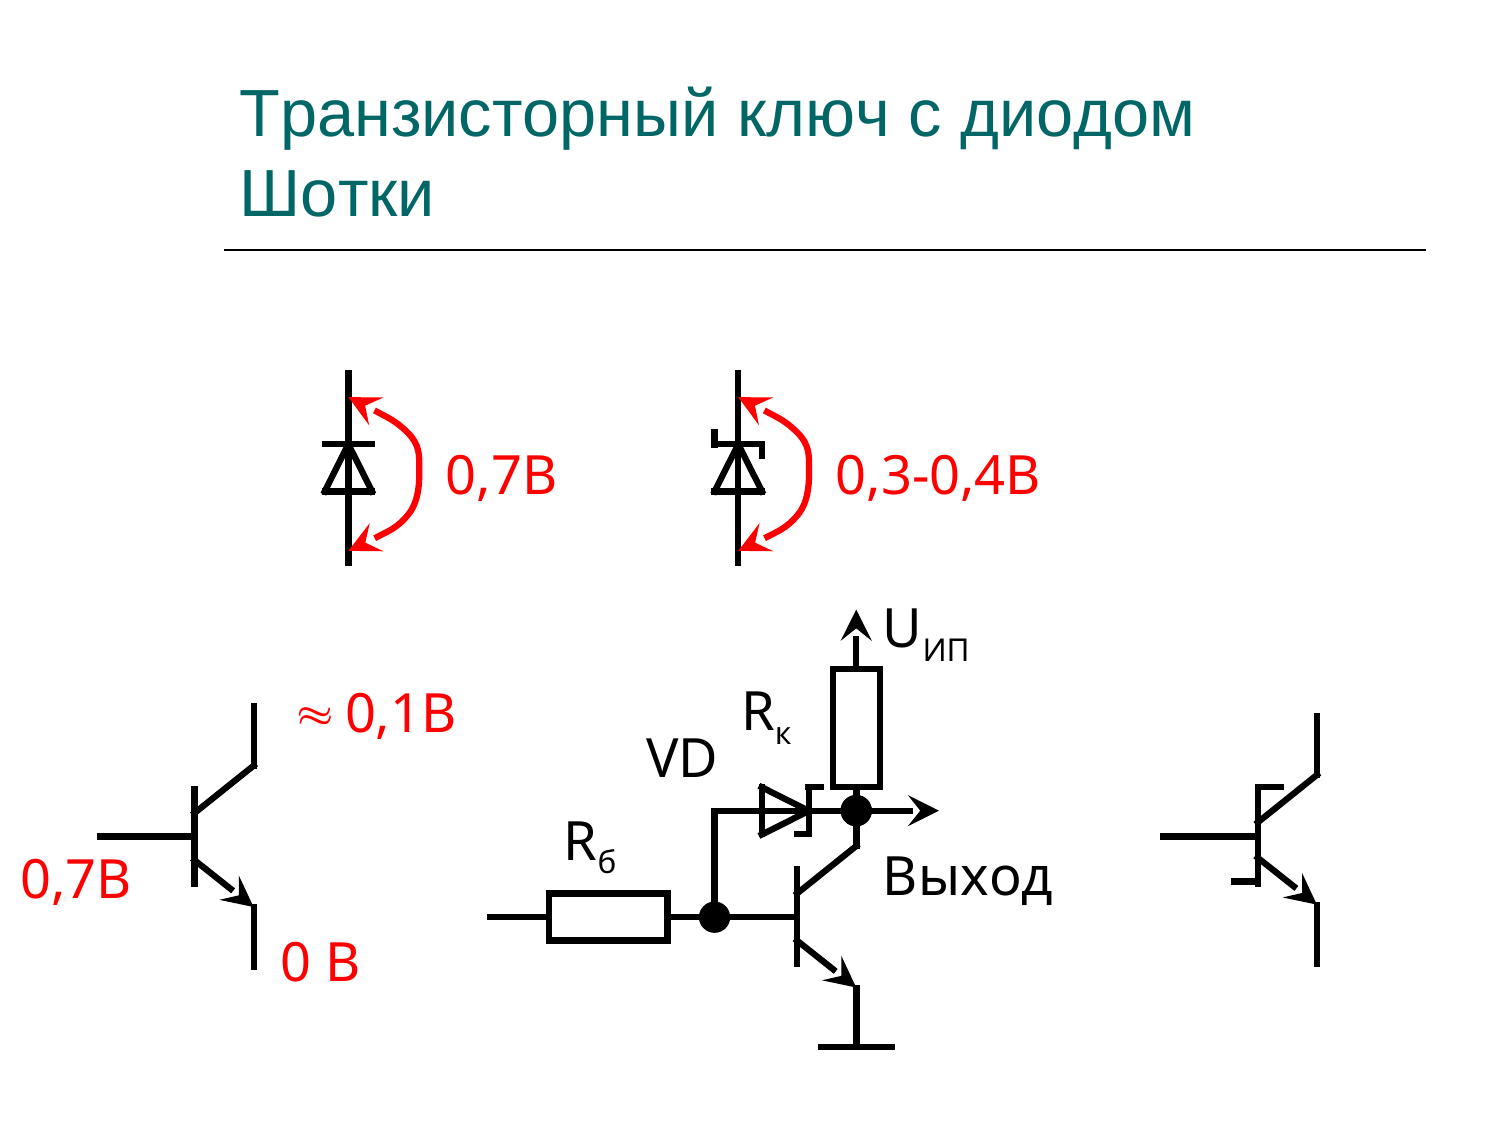

# Транзисторный ключ с диодом Шотки
0,7В
0,3-0,4В
UИП
Rк
 0,1В
VD
Rб
Выход
0,7В
0 В